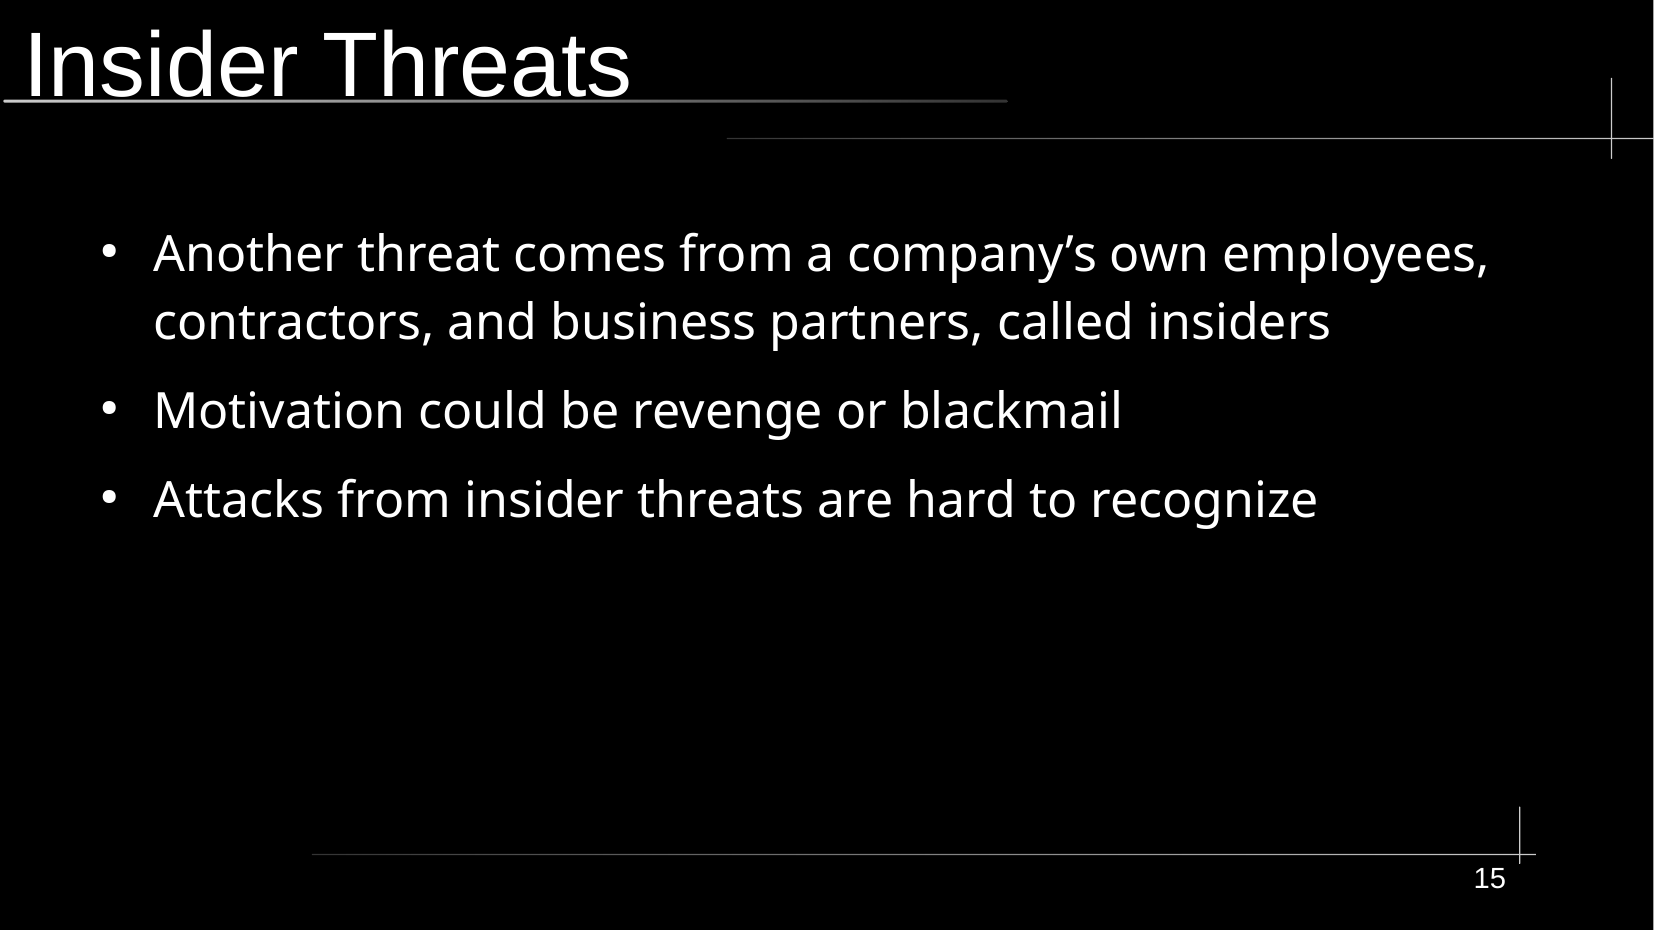

# Insider Threats
Another threat comes from a company’s own employees, contractors, and business partners, called insiders
Motivation could be revenge or blackmail
Attacks from insider threats are hard to recognize
15